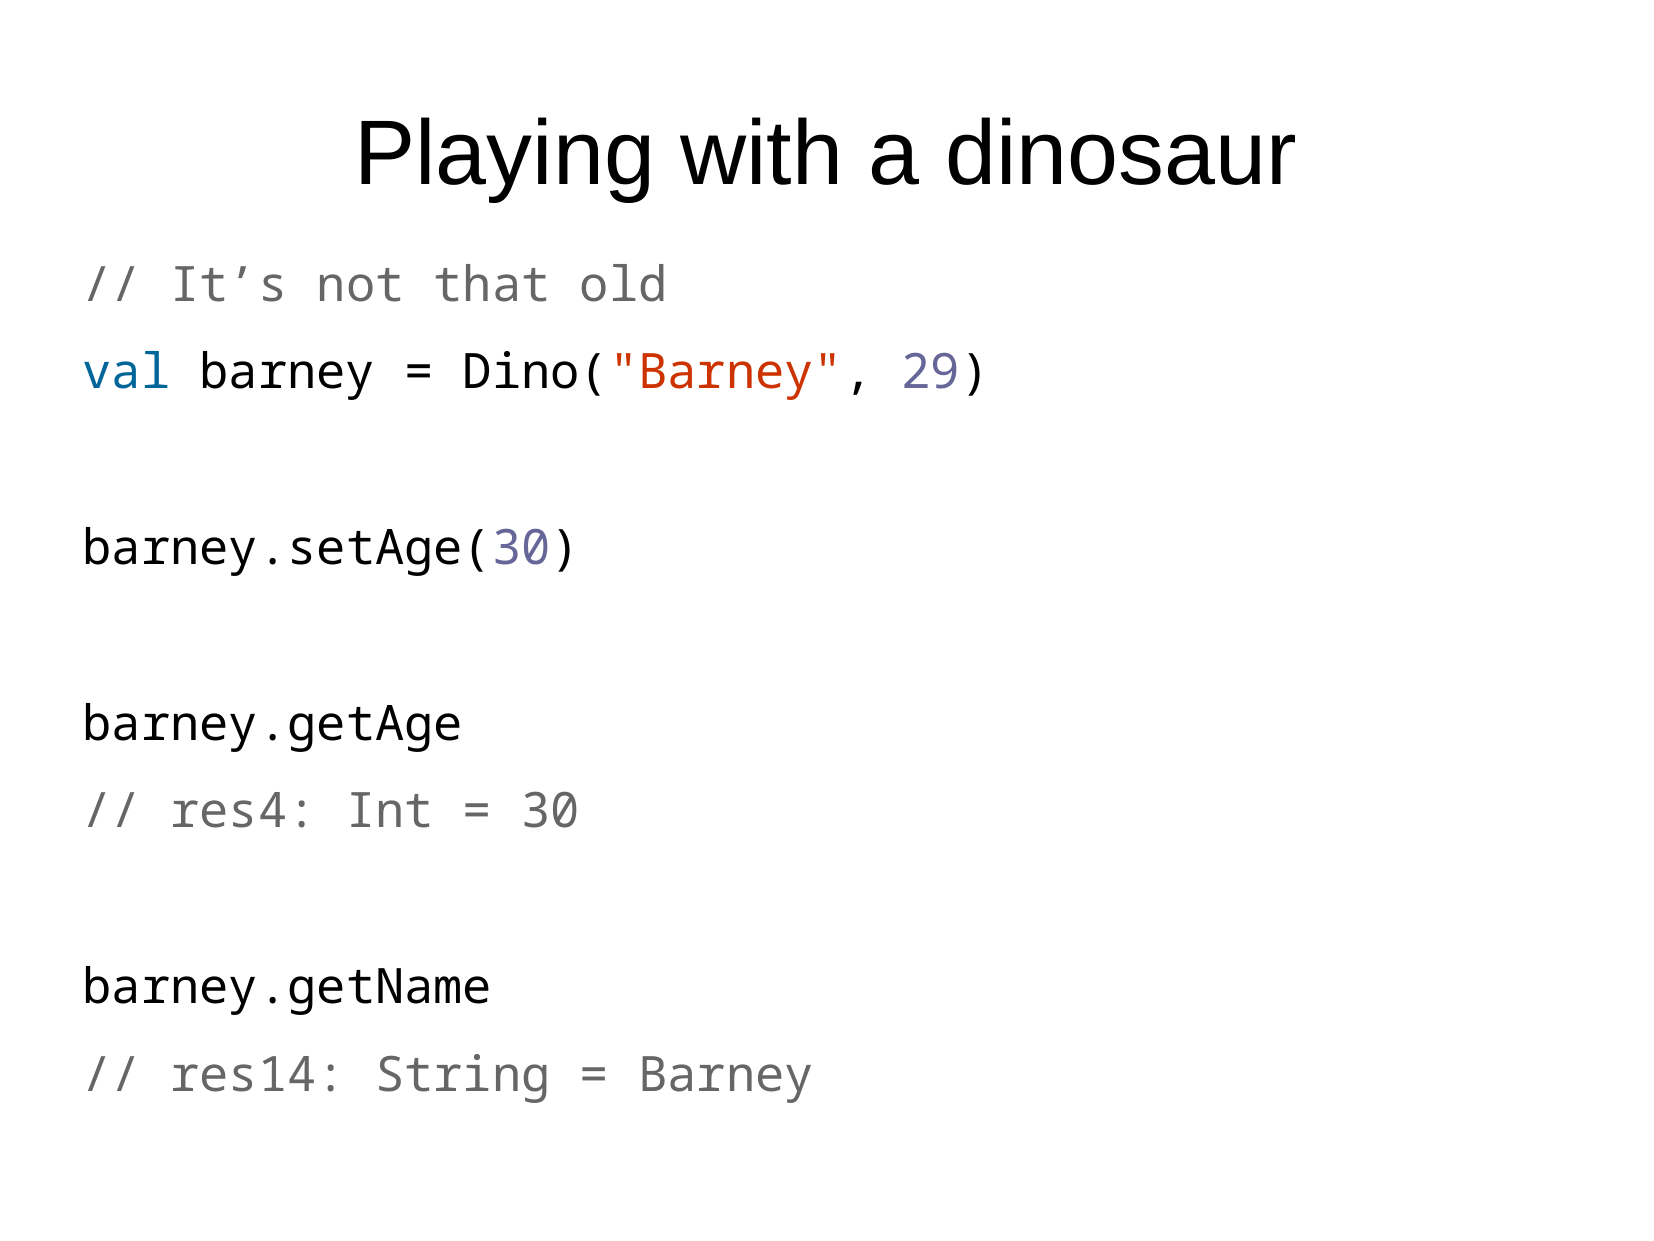

# Playing with a dinosaur
// It’s not that old
val barney = Dino("Barney", 29)
barney.setAge(30)
barney.getAge
// res4: Int = 30
barney.getName
// res14: String = Barney